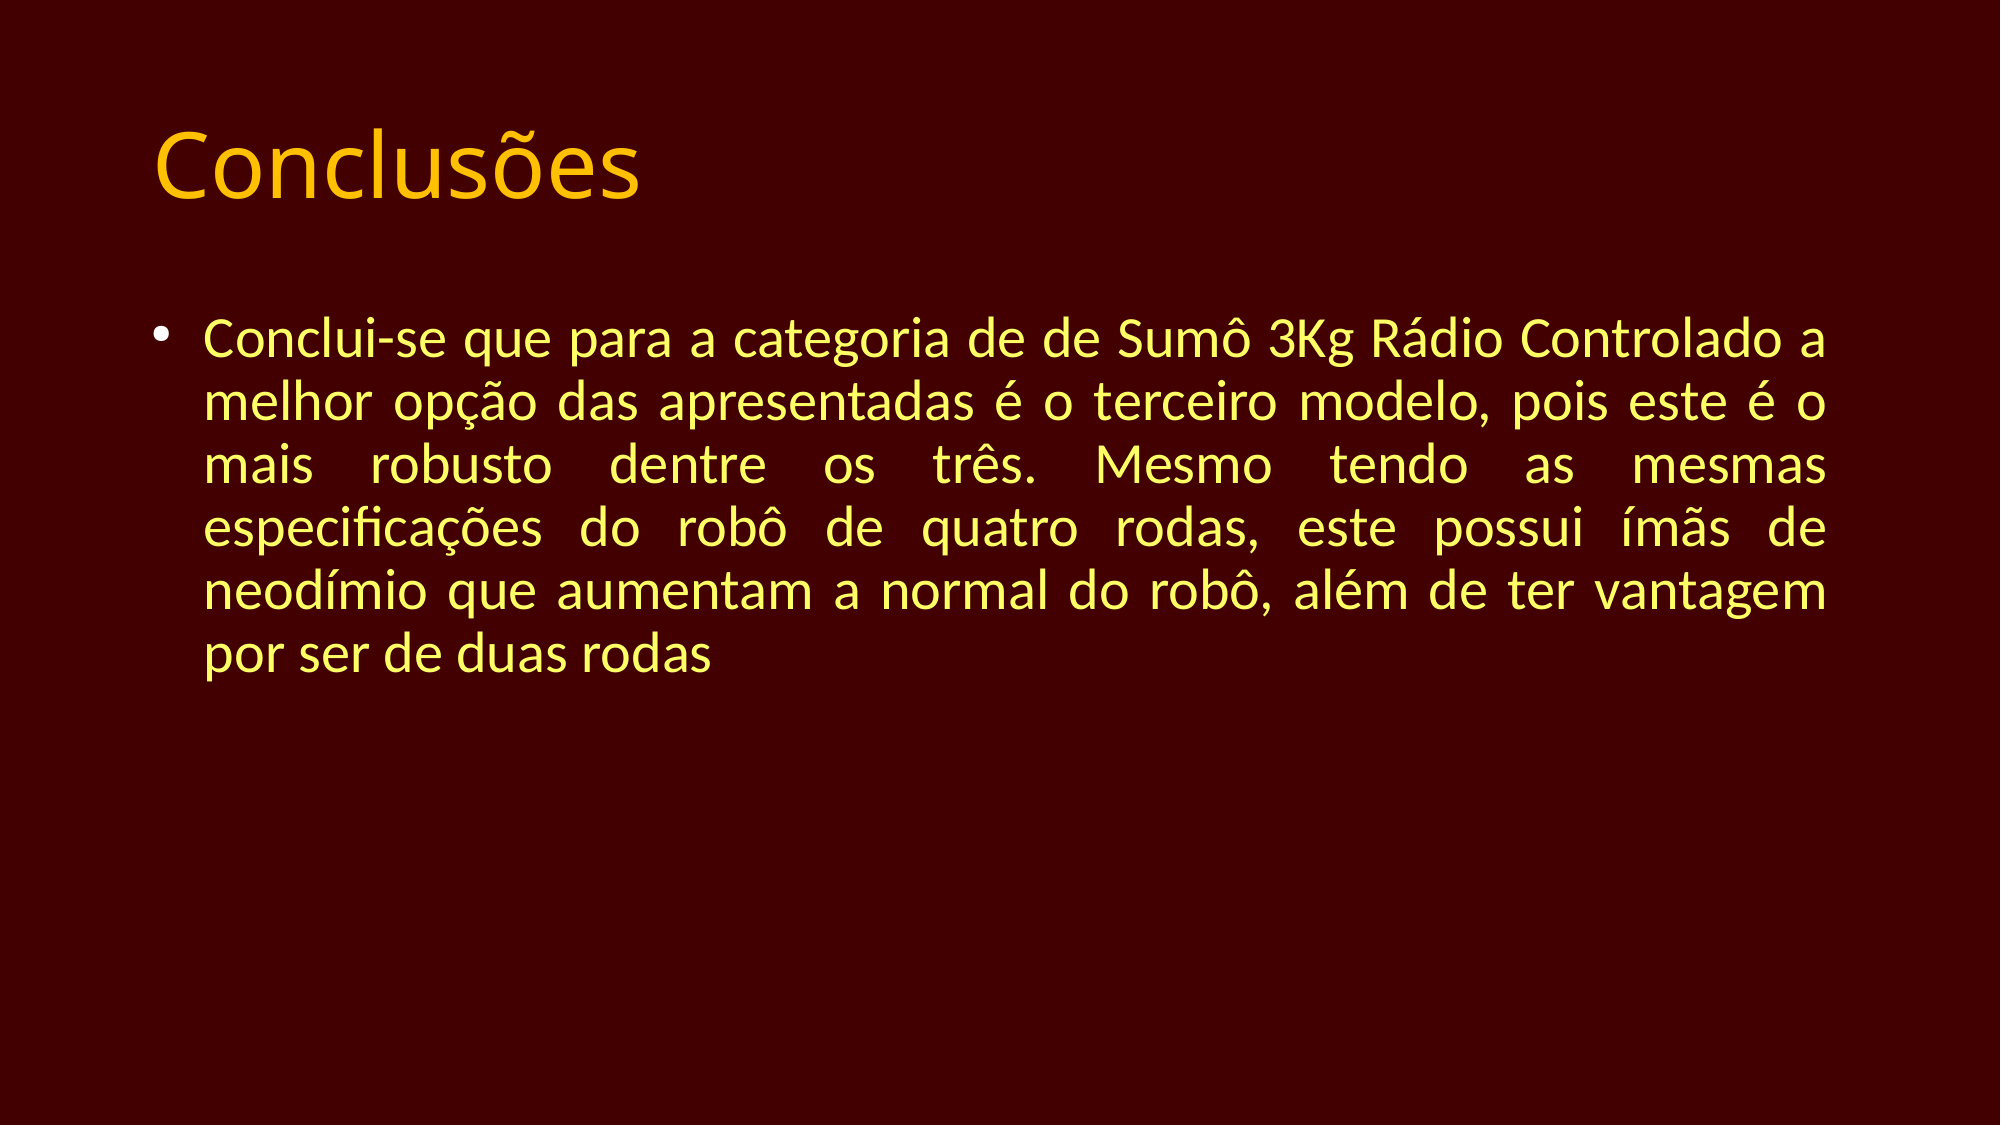

# Conclusões
Conclui-se que para a categoria de de Sumô 3Kg Rádio Controlado a melhor opção das apresentadas é o terceiro modelo, pois este é o mais robusto dentre os três. Mesmo tendo as mesmas especificações do robô de quatro rodas, este possui ímãs de neodímio que aumentam a normal do robô, além de ter vantagem por ser de duas rodas